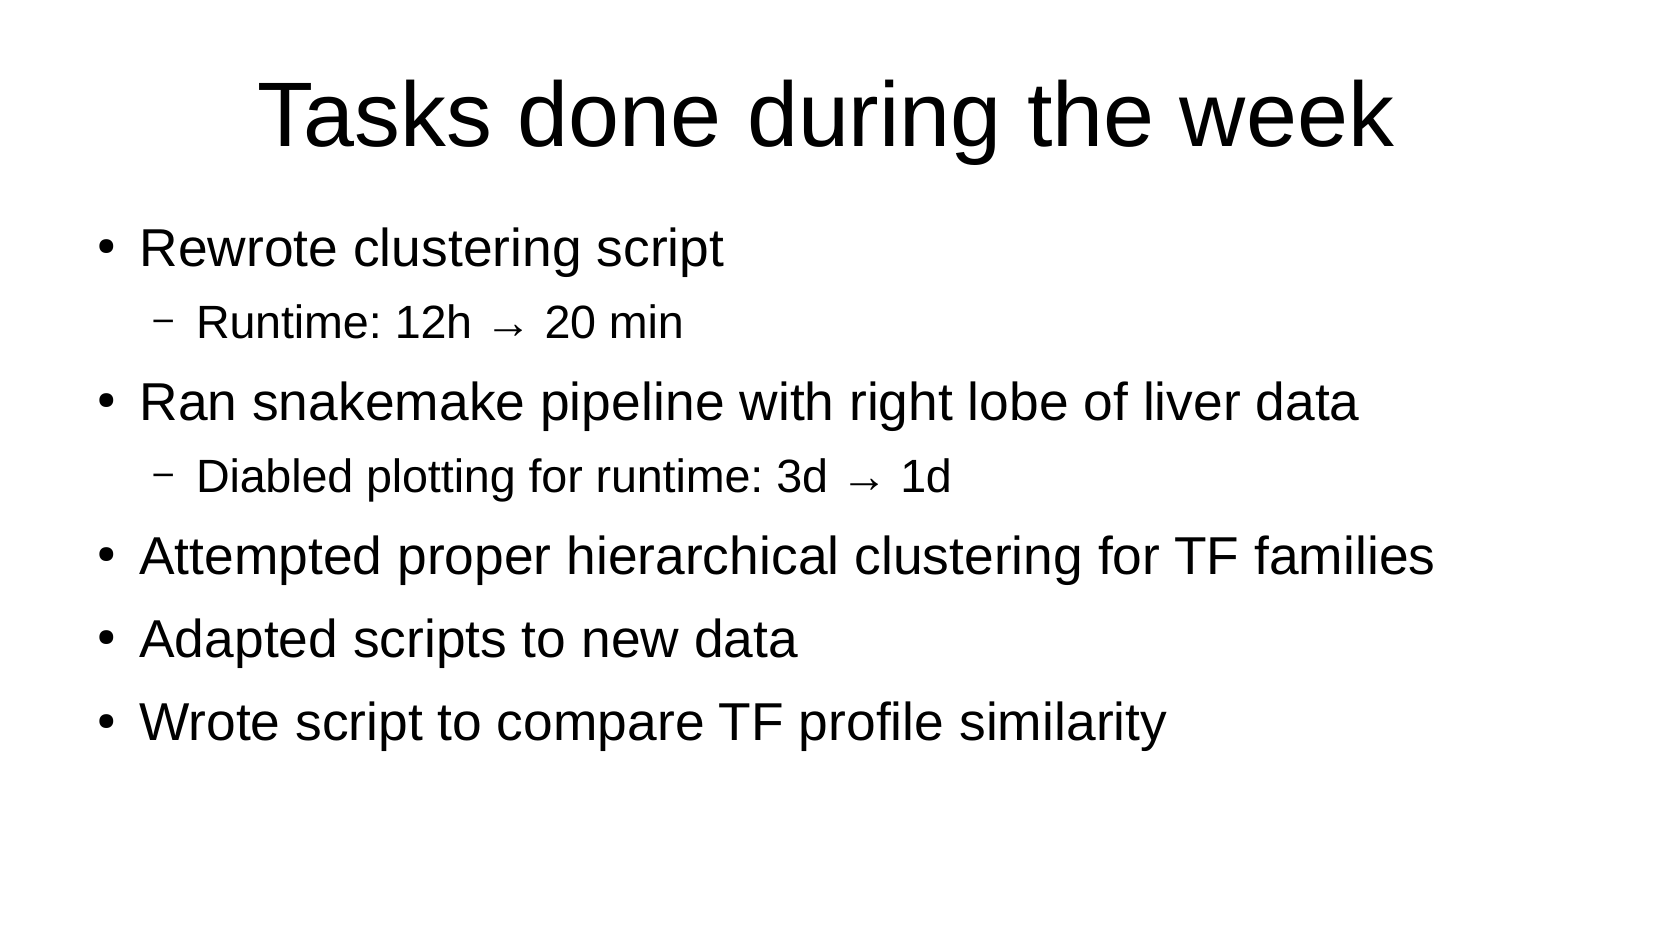

# Tasks done during the week
Rewrote clustering script
Runtime: 12h → 20 min
Ran snakemake pipeline with right lobe of liver data
Diabled plotting for runtime: 3d → 1d
Attempted proper hierarchical clustering for TF families
Adapted scripts to new data
Wrote script to compare TF profile similarity